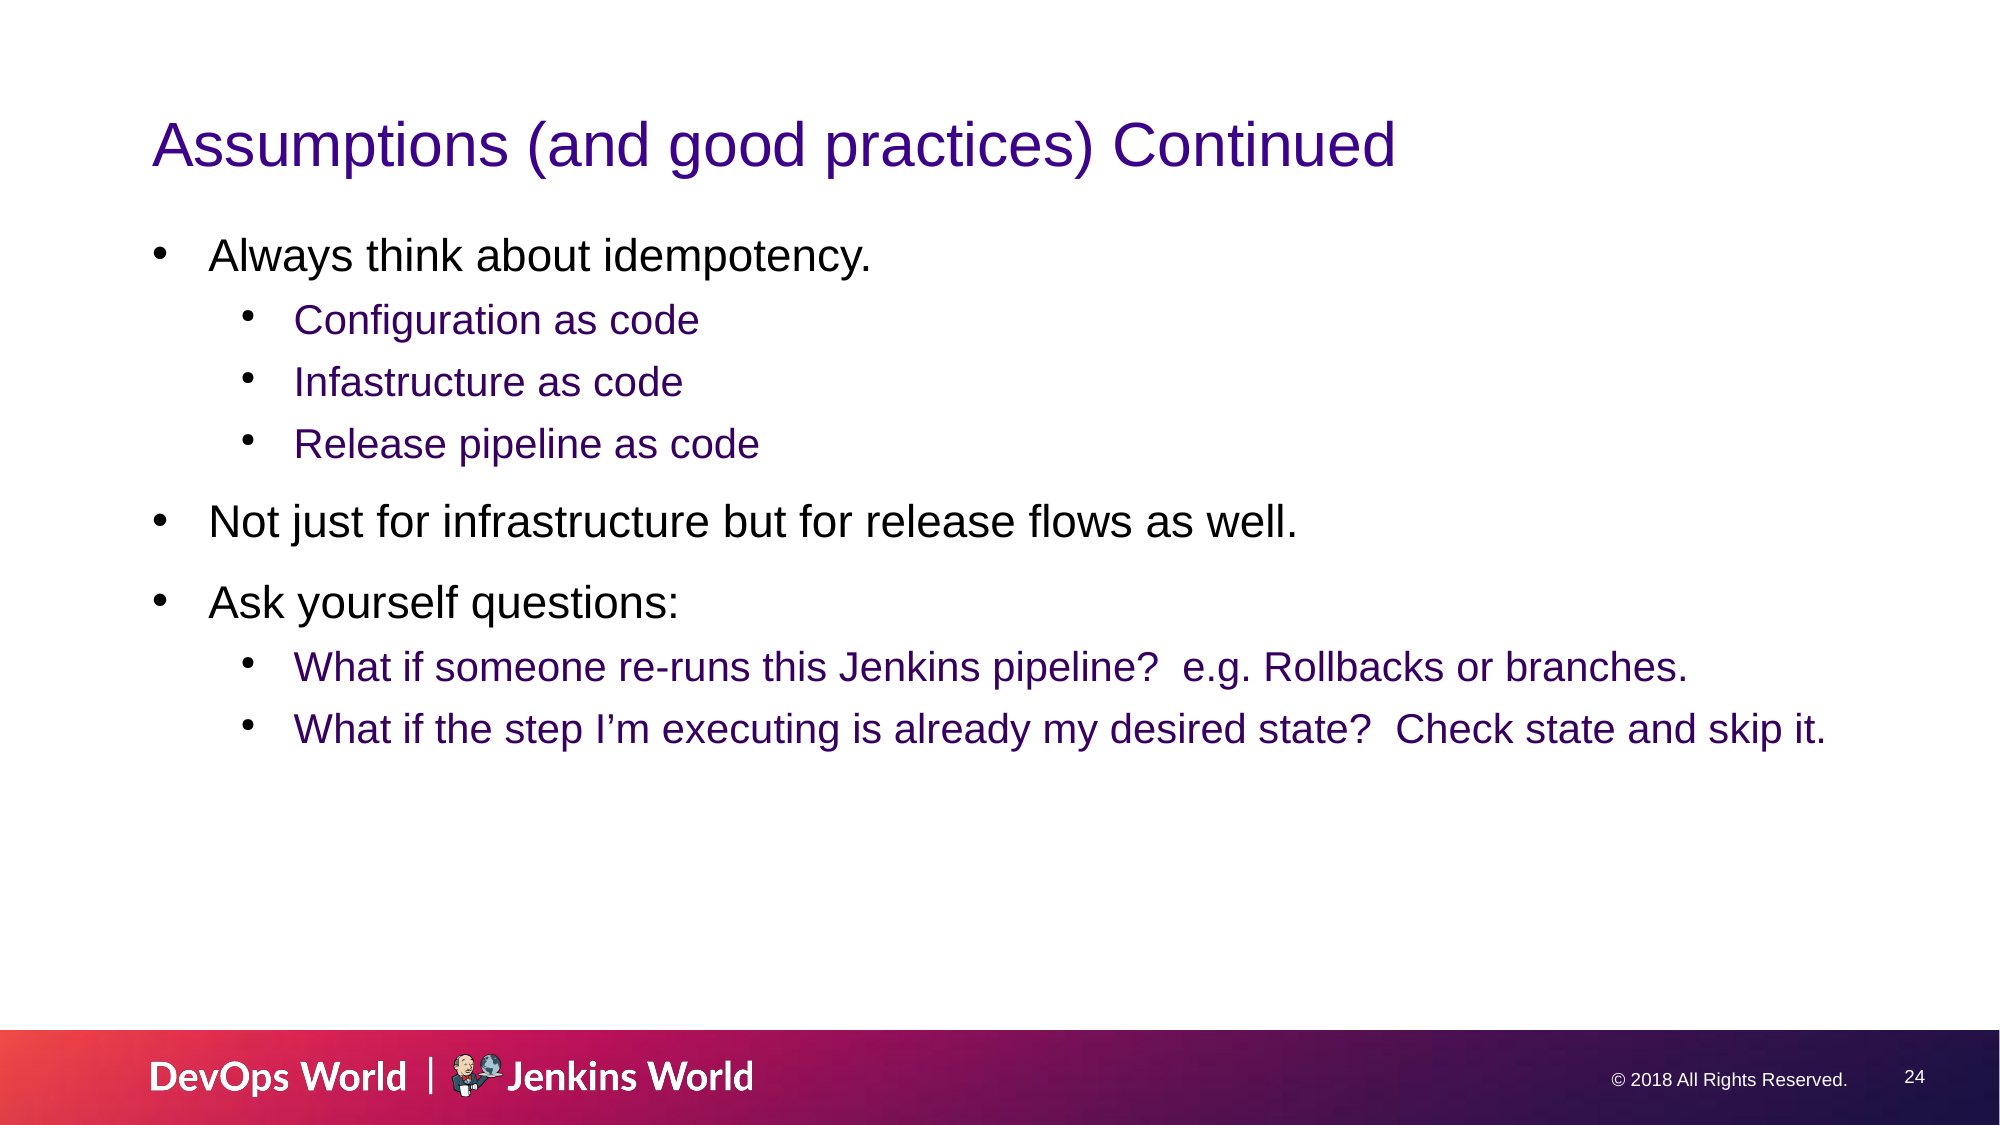

# Assumptions (and good practices) Continued
Always think about idempotency.
Configuration as code
Infastructure as code
Release pipeline as code
Not just for infrastructure but for release flows as well.
Ask yourself questions:
What if someone re-runs this Jenkins pipeline? e.g. Rollbacks or branches.
What if the step I’m executing is already my desired state? Check state and skip it.